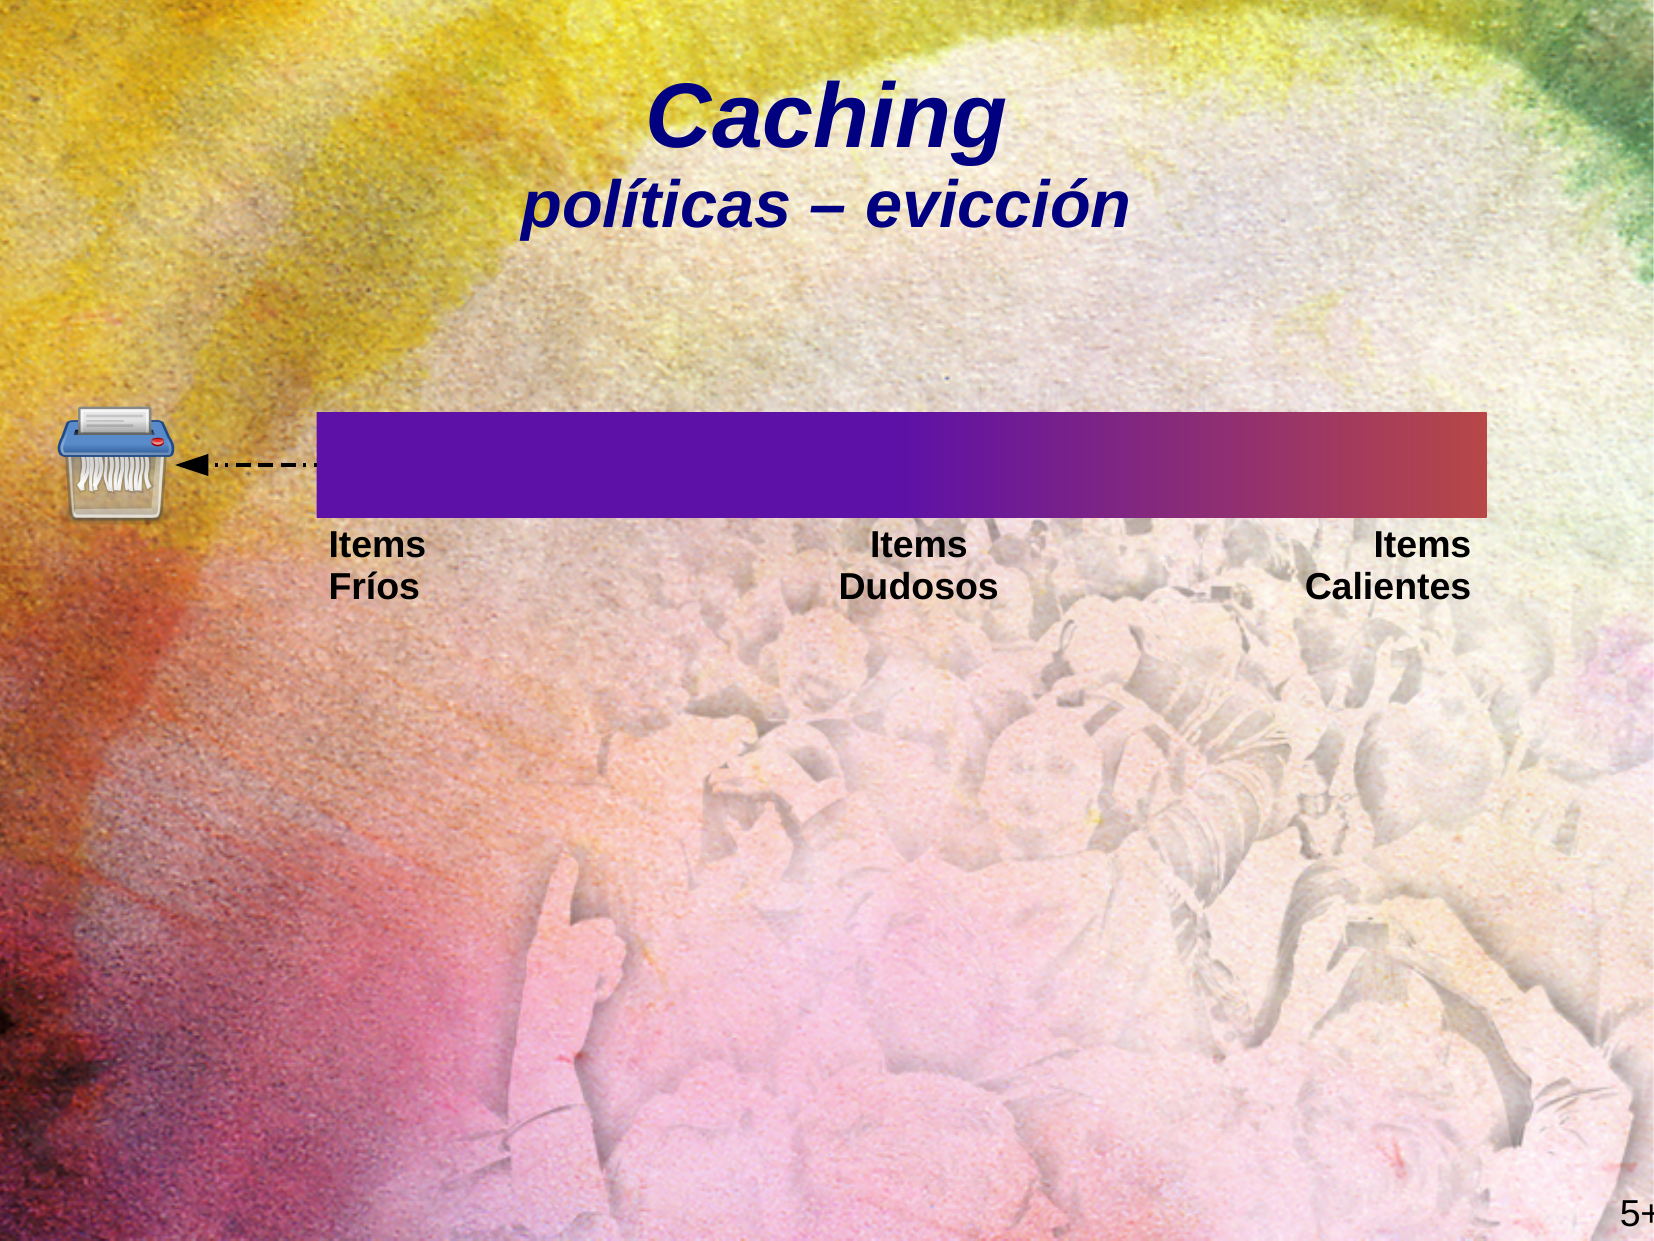

# Caching políticas – evicción
Items
Fríos
Items
Dudosos
Items
Calientes
5+